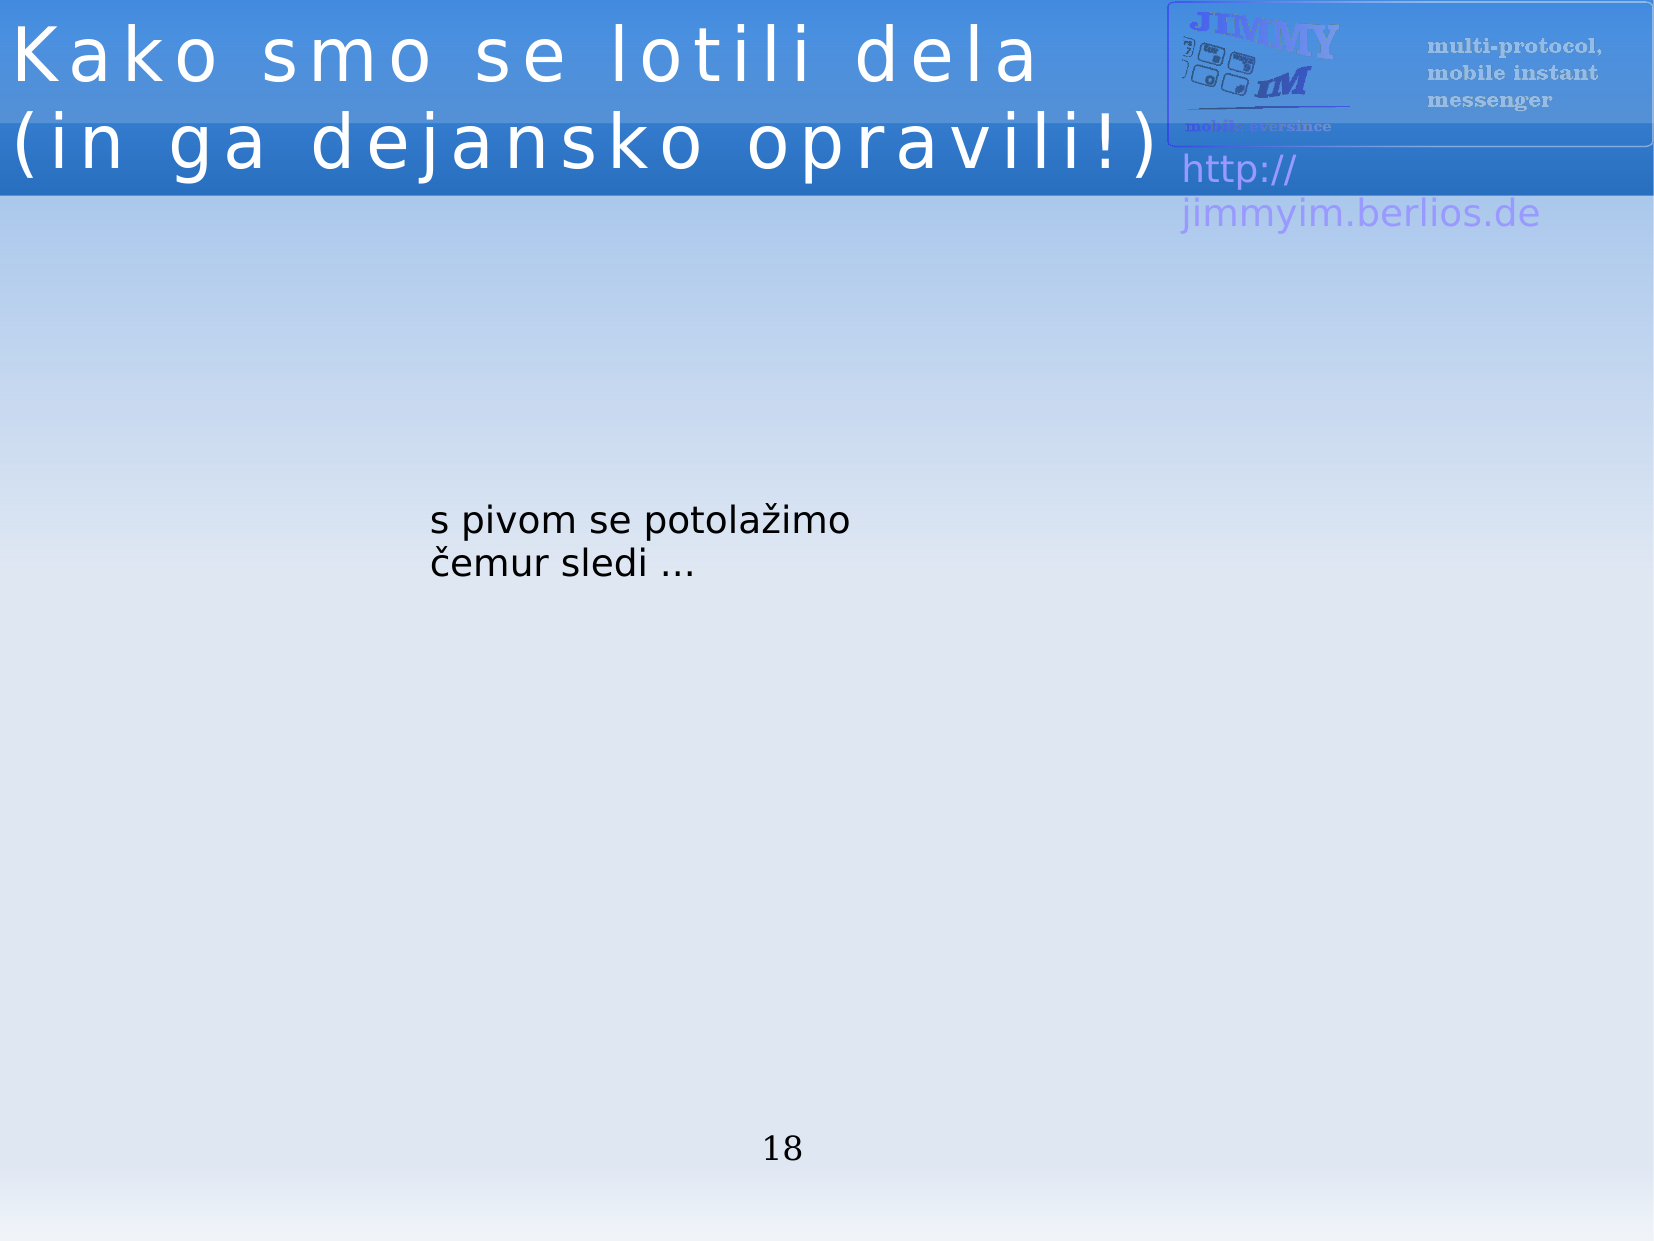

# Kako smo se lotili dela (in ga dejansko opravili!)
s pivom se potolažimo
čemur sledi ...
18